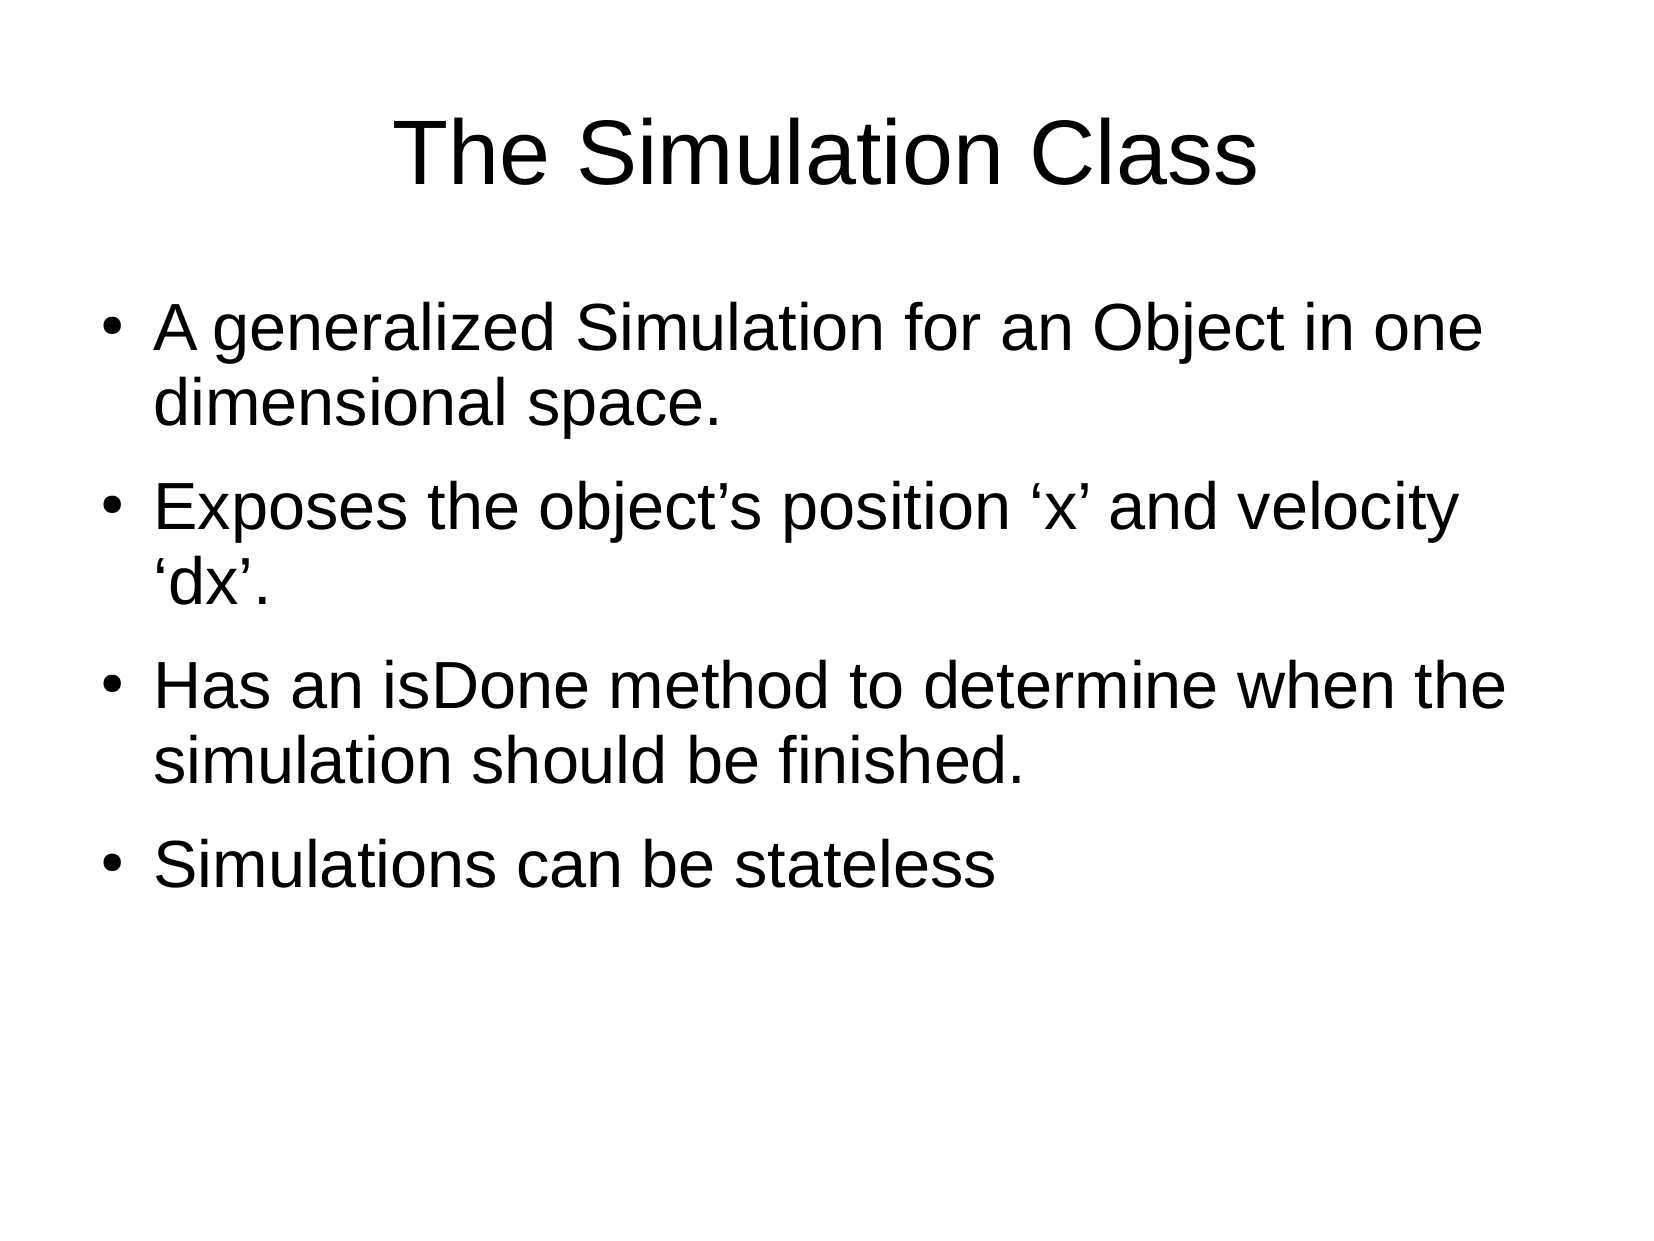

# The Simulation Class
A generalized Simulation for an Object in one dimensional space.
Exposes the object’s position ‘x’ and velocity ‘dx’.
Has an isDone method to determine when the simulation should be finished.
Simulations can be stateless